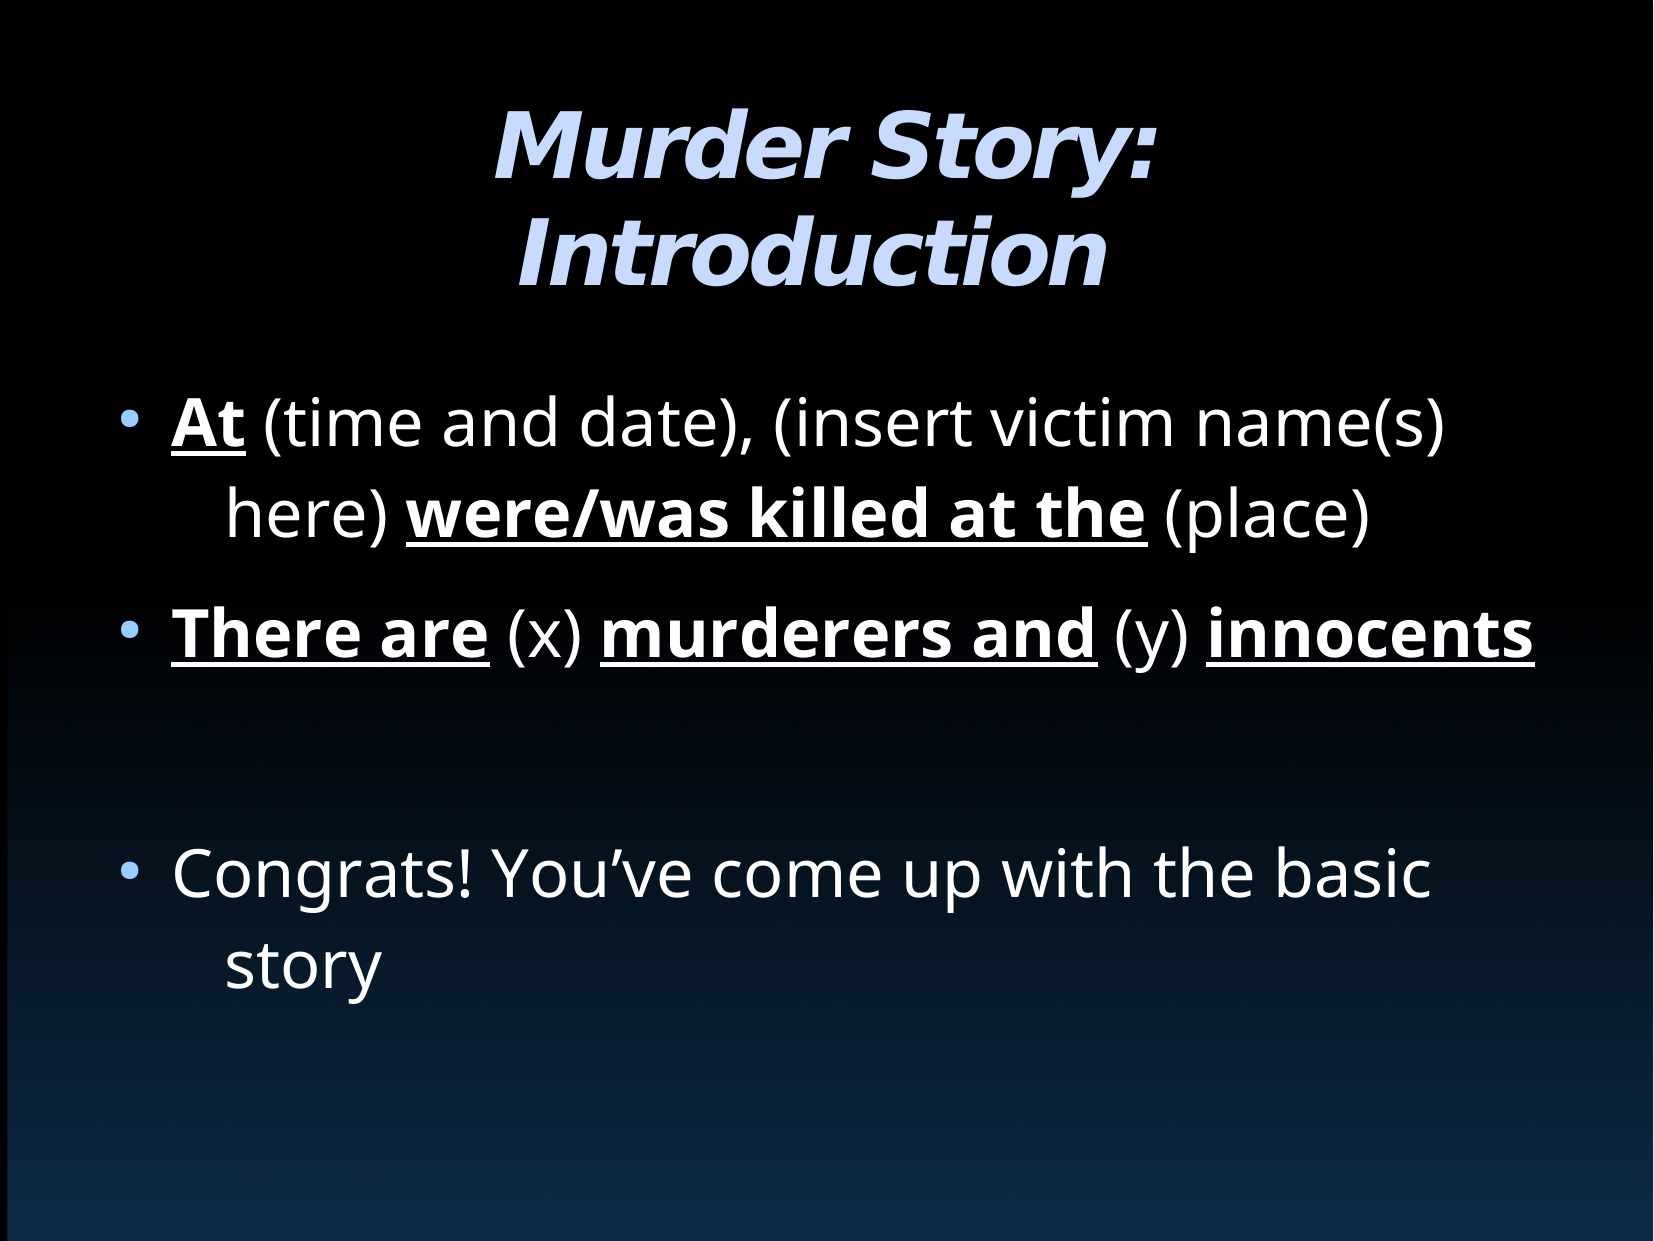

# Murder Story: Introduction
At (time and date), (insert victim name(s) here) were/was killed at the (place)
There are (x) murderers and (y) innocents
Congrats! You’ve come up with the basic story